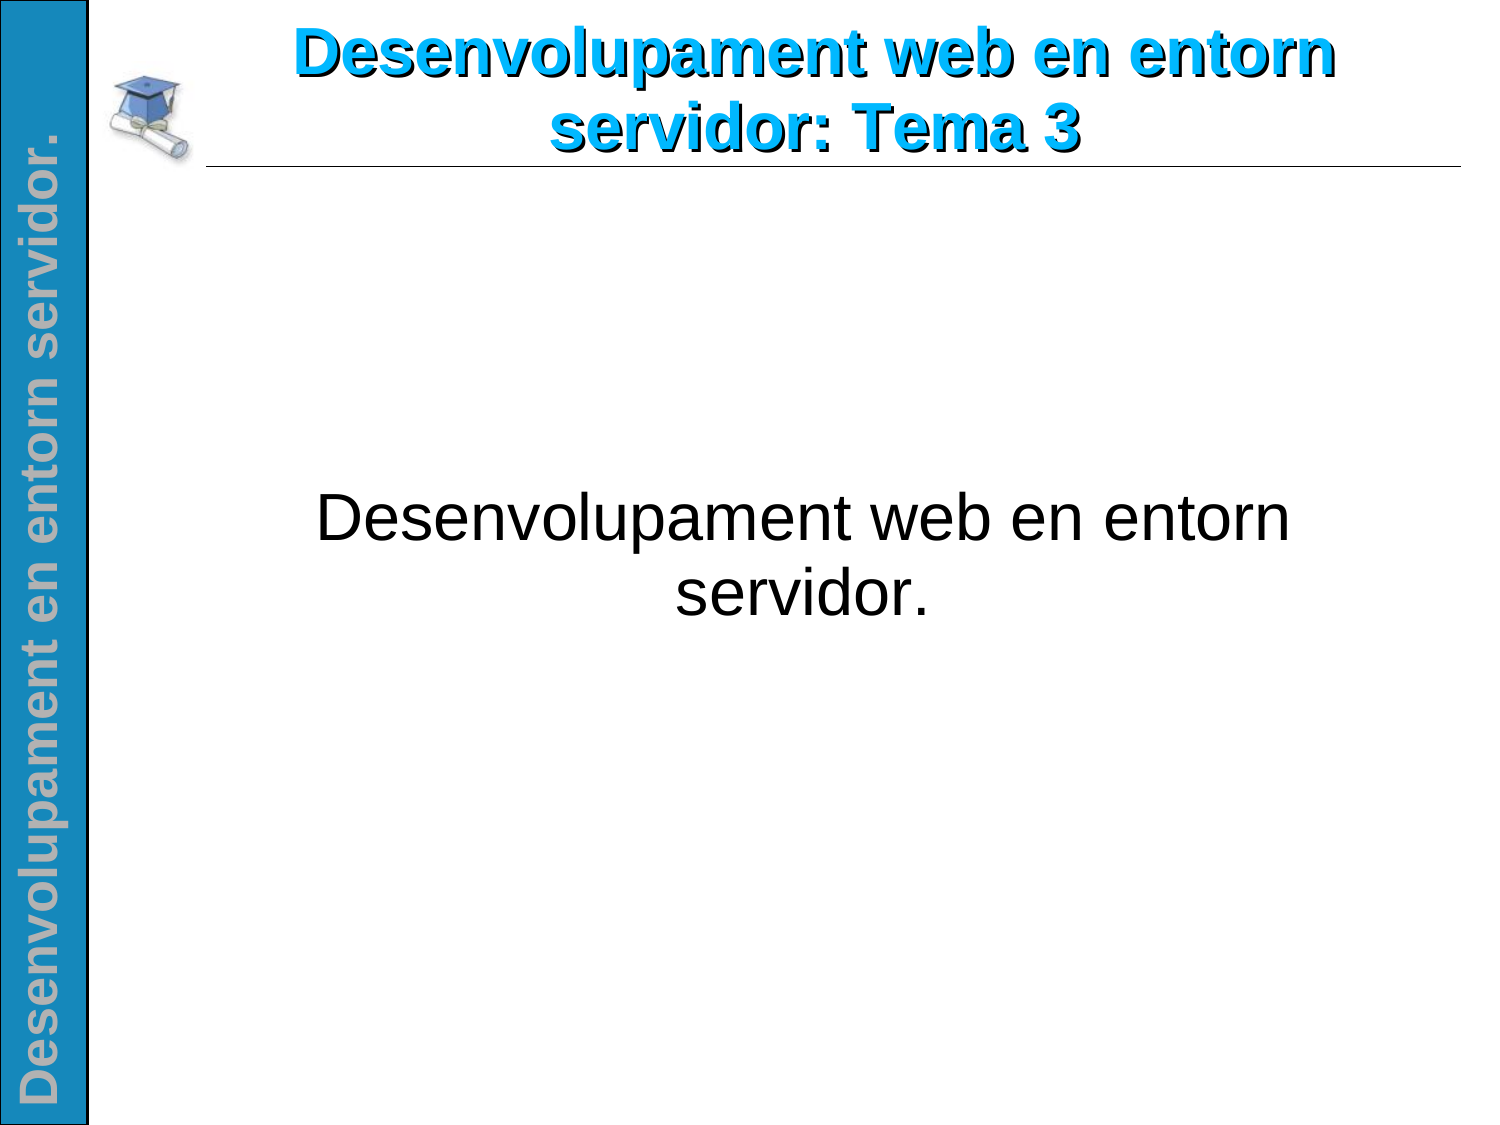

# Desenvolupament web en entorn servidor: Tema 3
Desenvolupament web en entorn servidor.